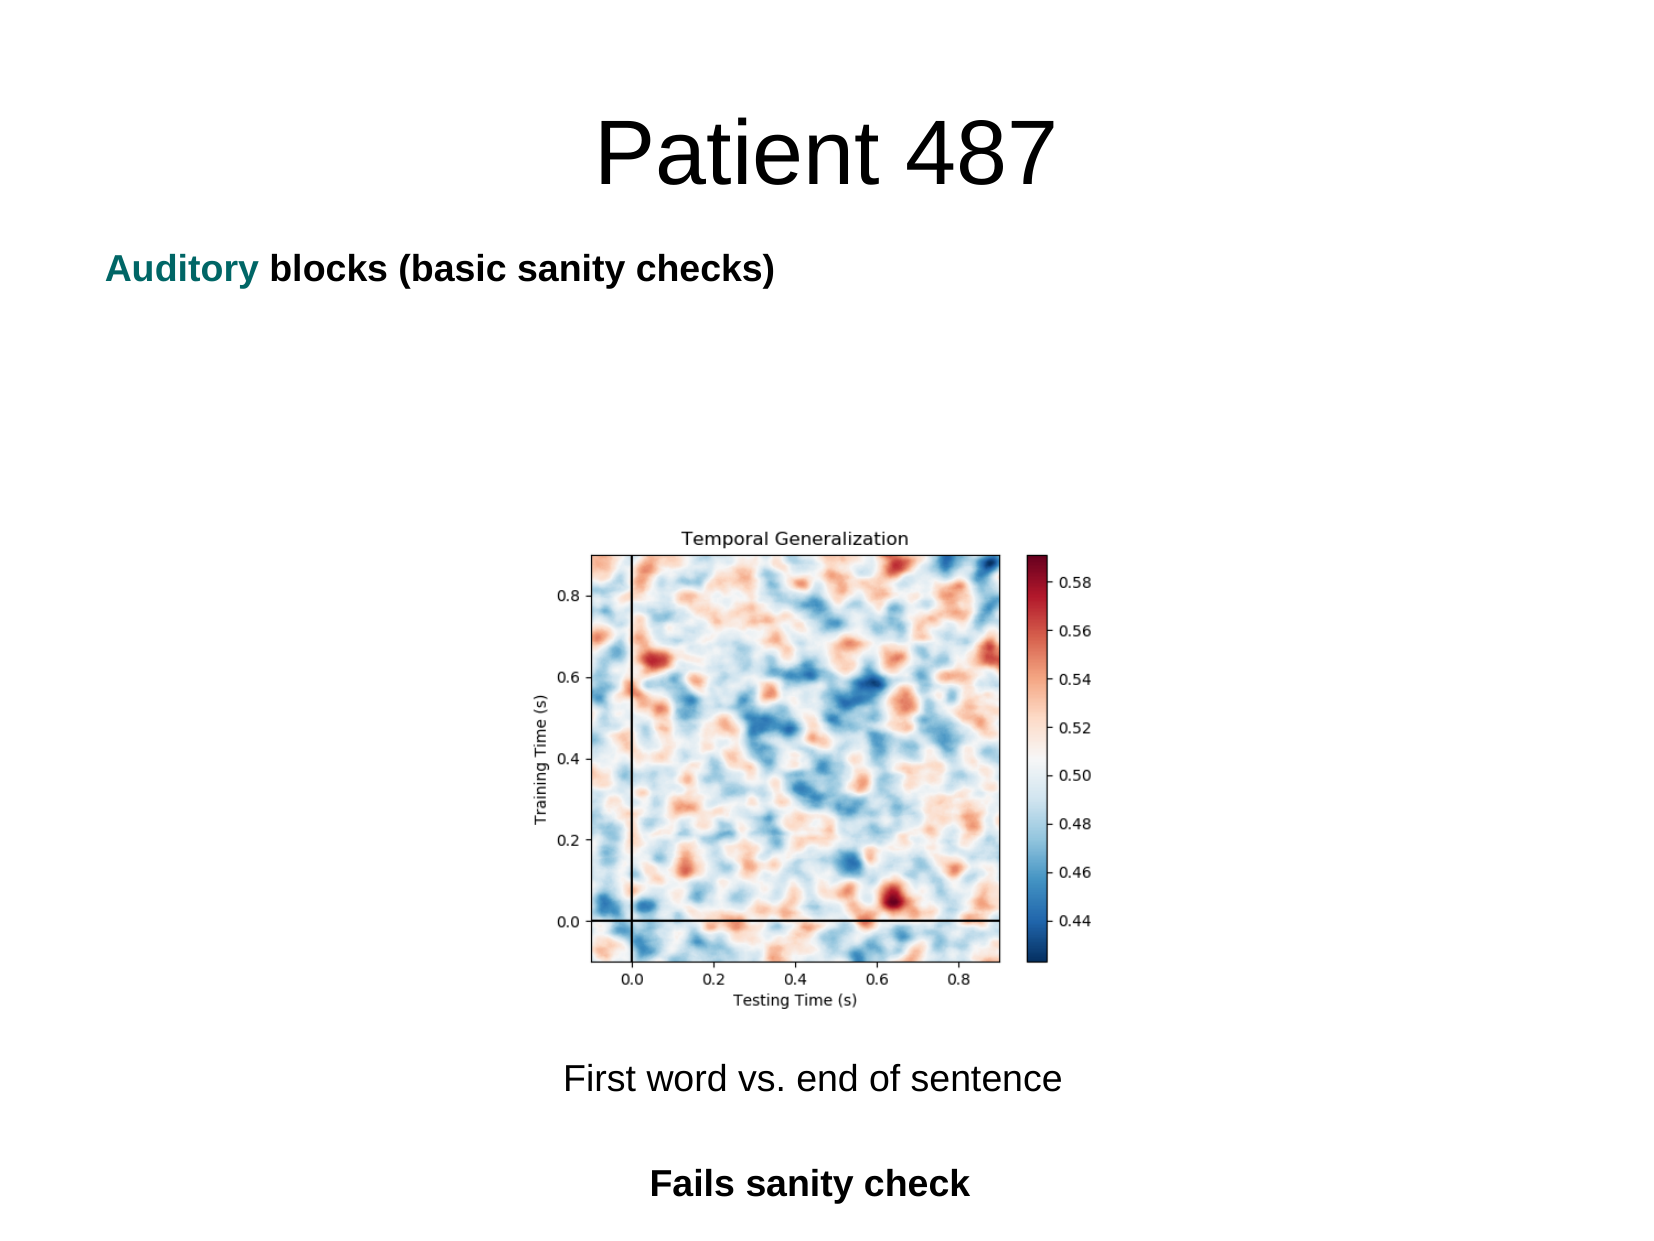

# Patient 487
Auditory blocks (basic sanity checks)
First word vs. end of sentence
Fails sanity check